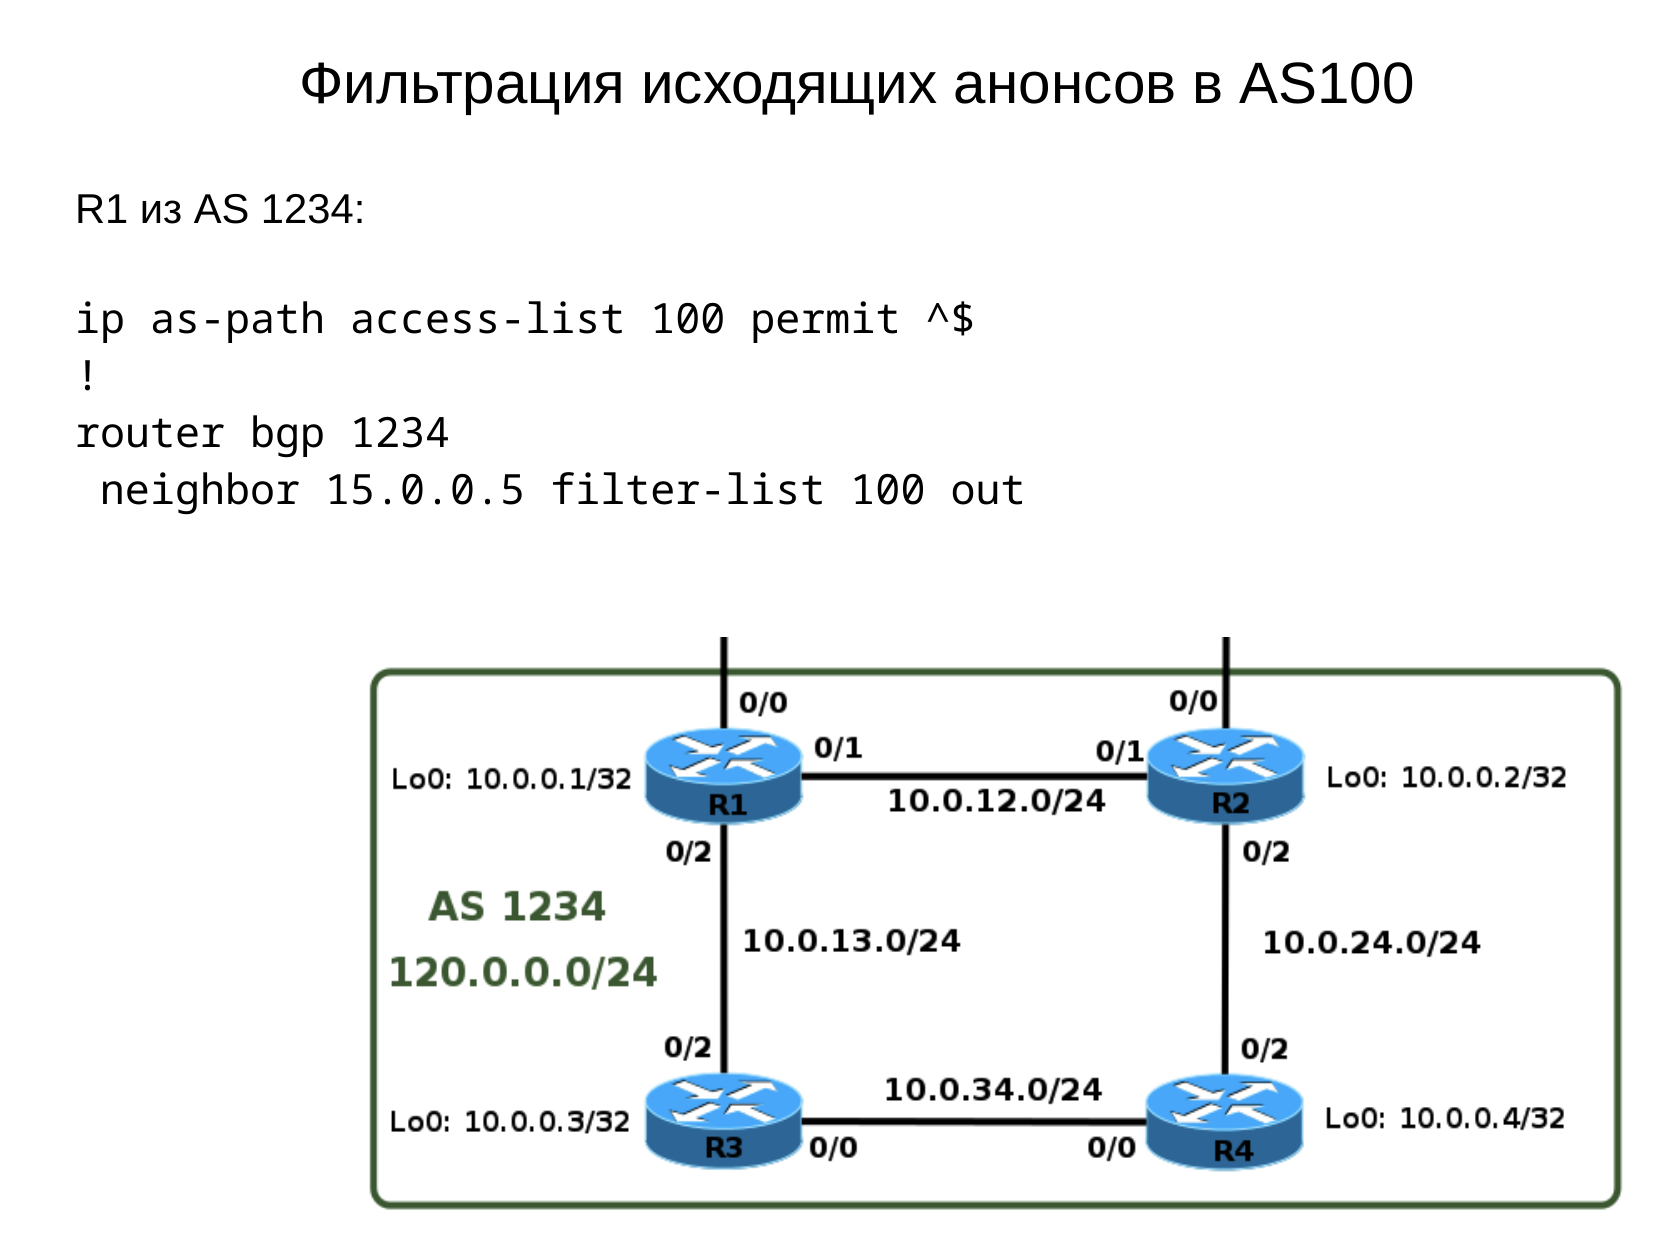

# Фильтрация исходящих анонсов в AS100
R1 из AS 1234:
ip as-path access-list 100 permit ^$
!
router bgp 1234
 neighbor 15.0.0.5 filter-list 100 out